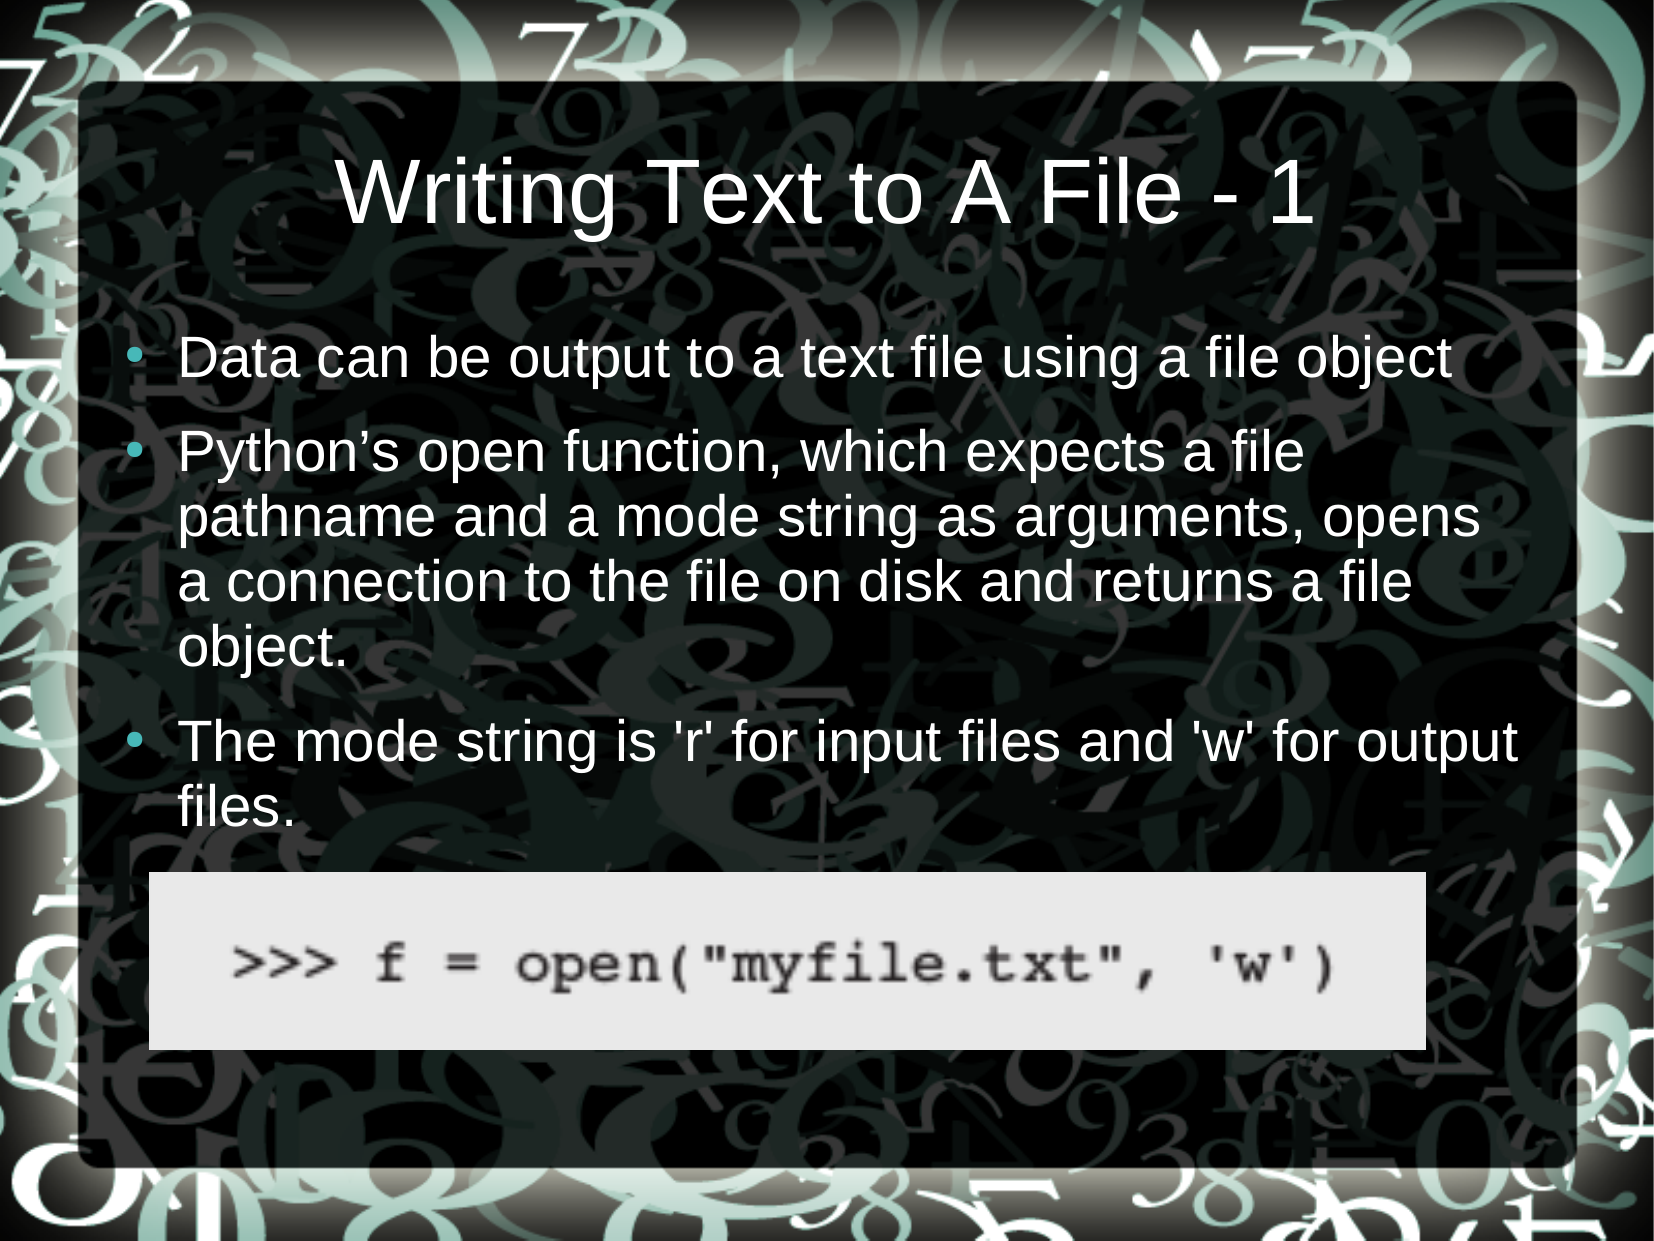

# Writing Text to A File - 1
Data can be output to a text file using a file object
Python’s open function, which expects a file pathname and a mode string as arguments, opens a connection to the file on disk and returns a file object.
The mode string is 'r' for input files and 'w' for output files.